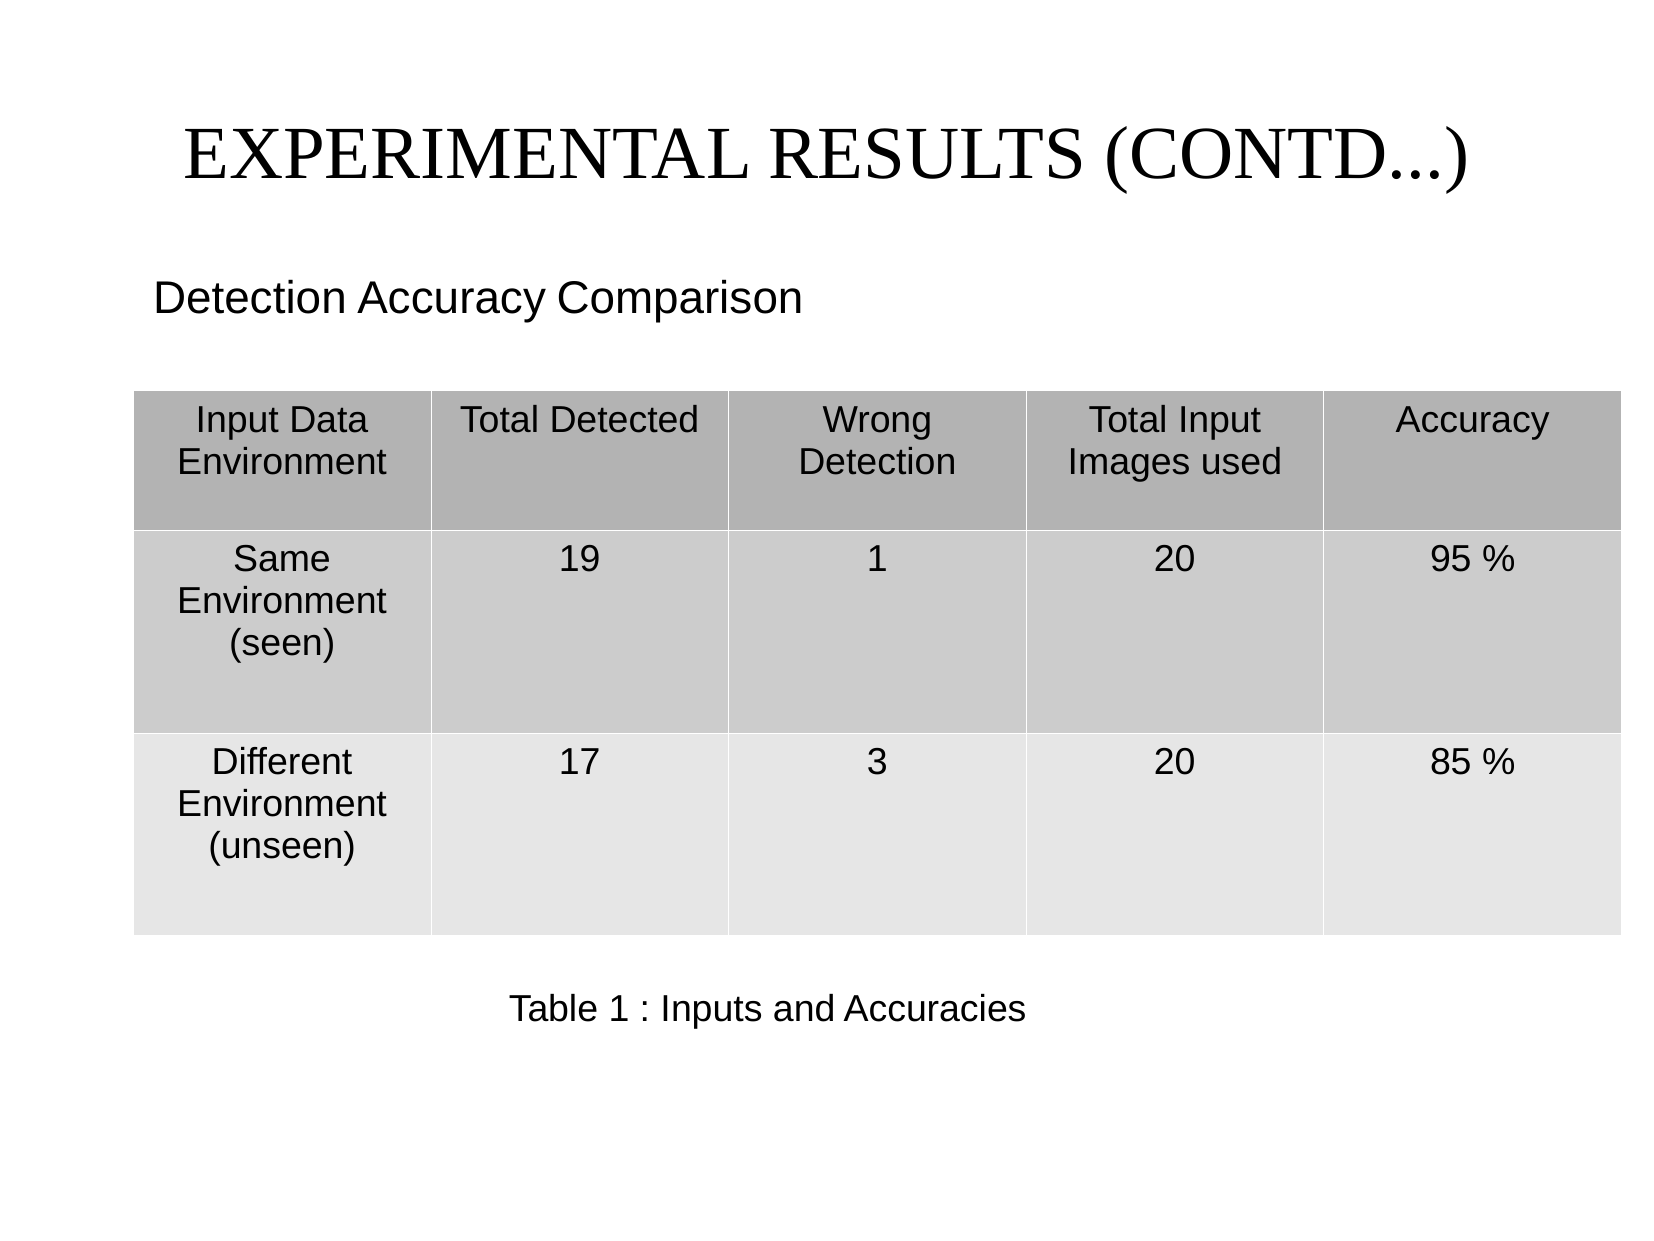

# EXPERIMENTAL RESULTS (CONTD...)
Detection Accuracy Comparison
| Input Data Environment | Total Detected | Wrong Detection | Total Input Images used | Accuracy |
| --- | --- | --- | --- | --- |
| Same Environment (seen) | 19 | 1 | 20 | 95 % |
| Different Environment (unseen) | 17 | 3 | 20 | 85 % |
Table 1 : Inputs and Accuracies